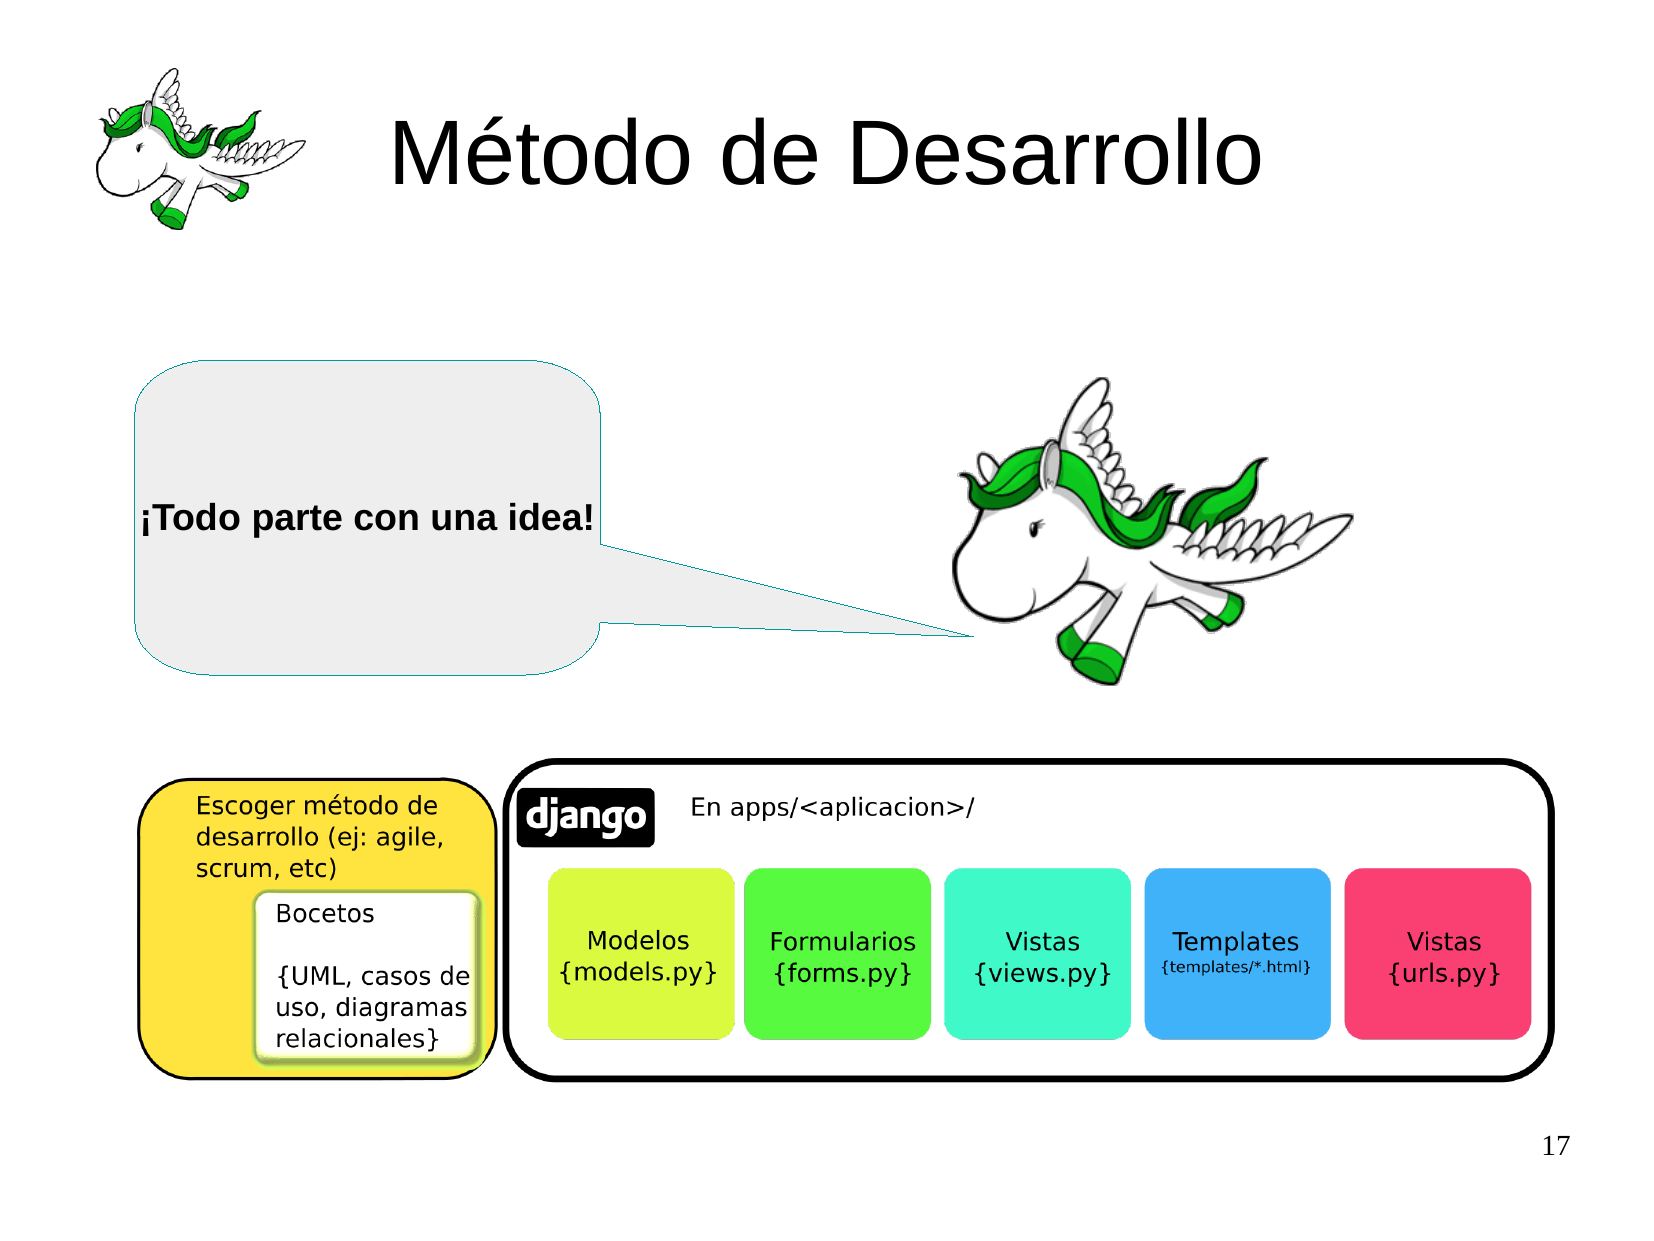

# Método de Desarrollo
¡Todo parte con una idea!
17